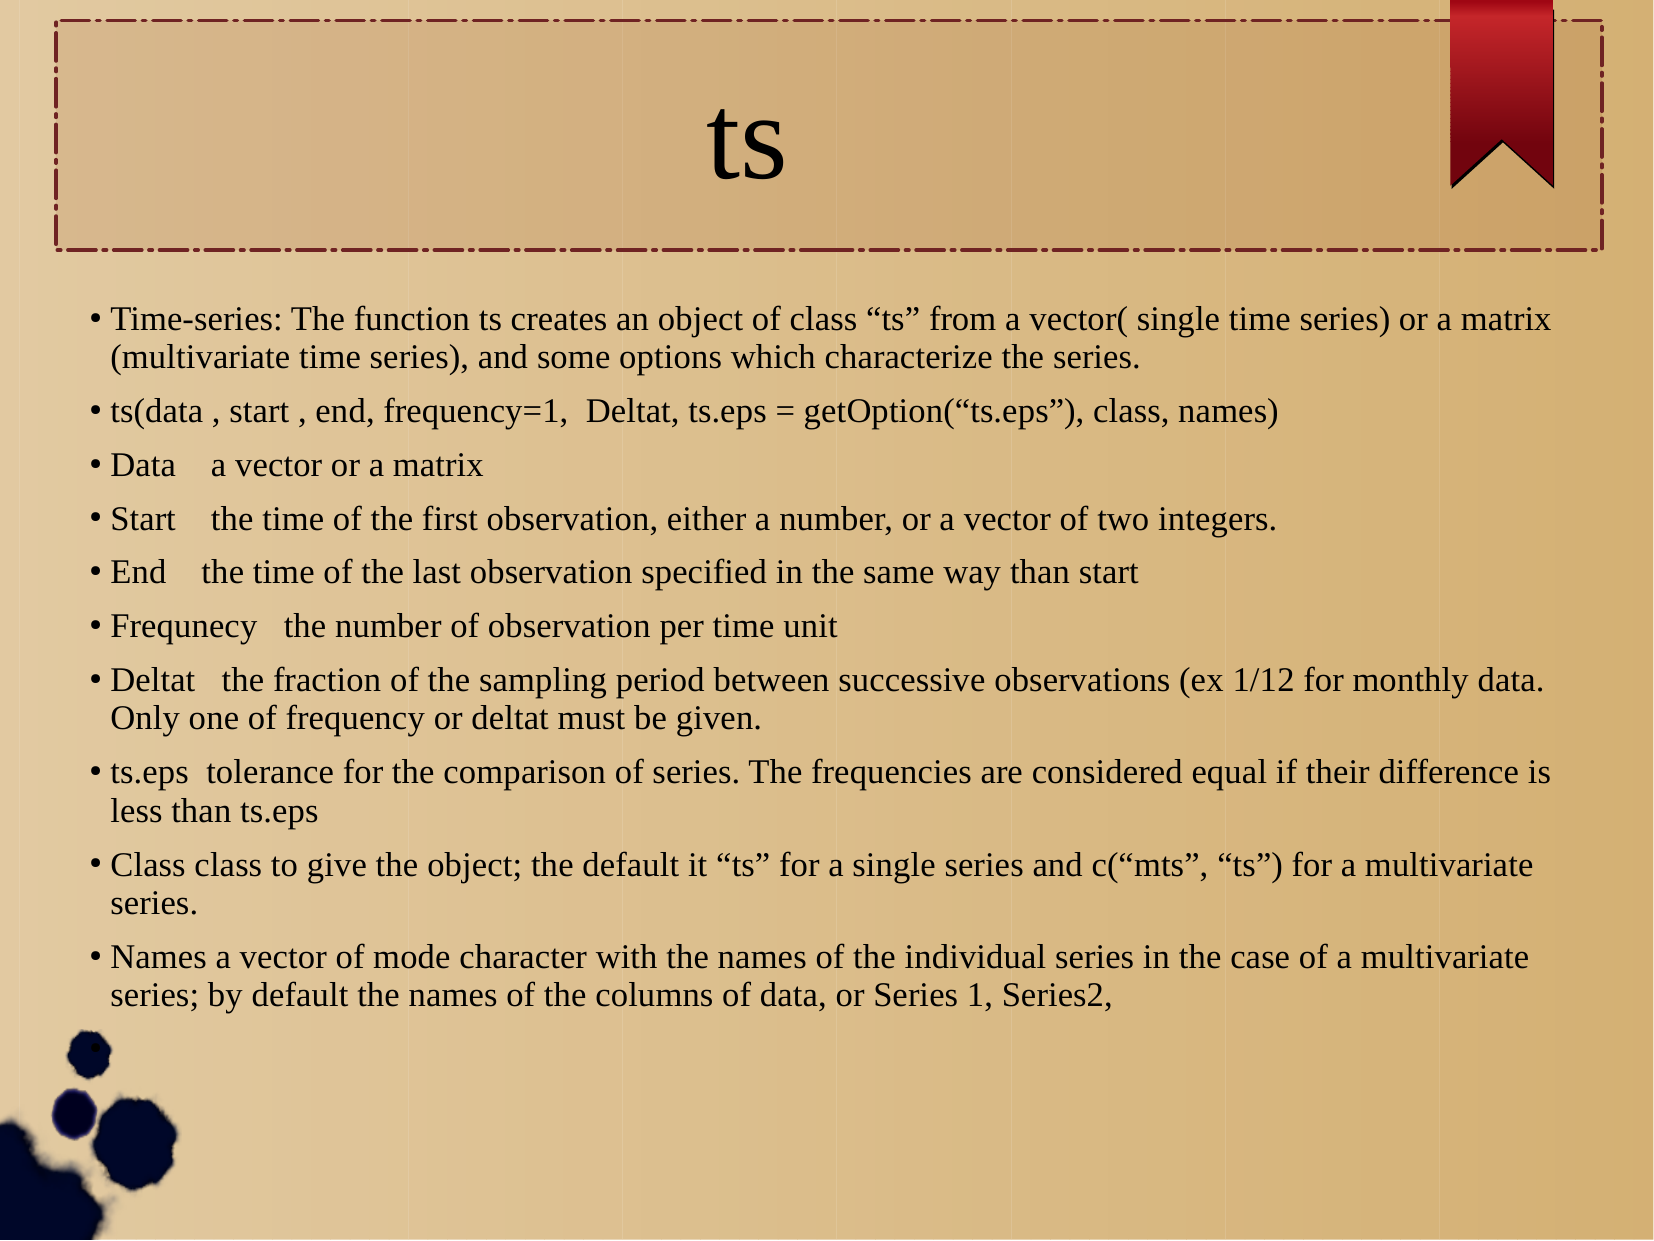

# ts
Time-series: The function ts creates an object of class “ts” from a vector( single time series) or a matrix (multivariate time series), and some options which characterize the series.
ts(data , start , end, frequency=1, Deltat, ts.eps = getOption(“ts.eps”), class, names)
Data a vector or a matrix
Start the time of the first observation, either a number, or a vector of two integers.
End the time of the last observation specified in the same way than start
Frequnecy the number of observation per time unit
Deltat the fraction of the sampling period between successive observations (ex 1/12 for monthly data. Only one of frequency or deltat must be given.
ts.eps tolerance for the comparison of series. The frequencies are considered equal if their difference is less than ts.eps
Class class to give the object; the default it “ts” for a single series and c(“mts”, “ts”) for a multivariate series.
Names a vector of mode character with the names of the individual series in the case of a multivariate series; by default the names of the columns of data, or Series 1, Series2,